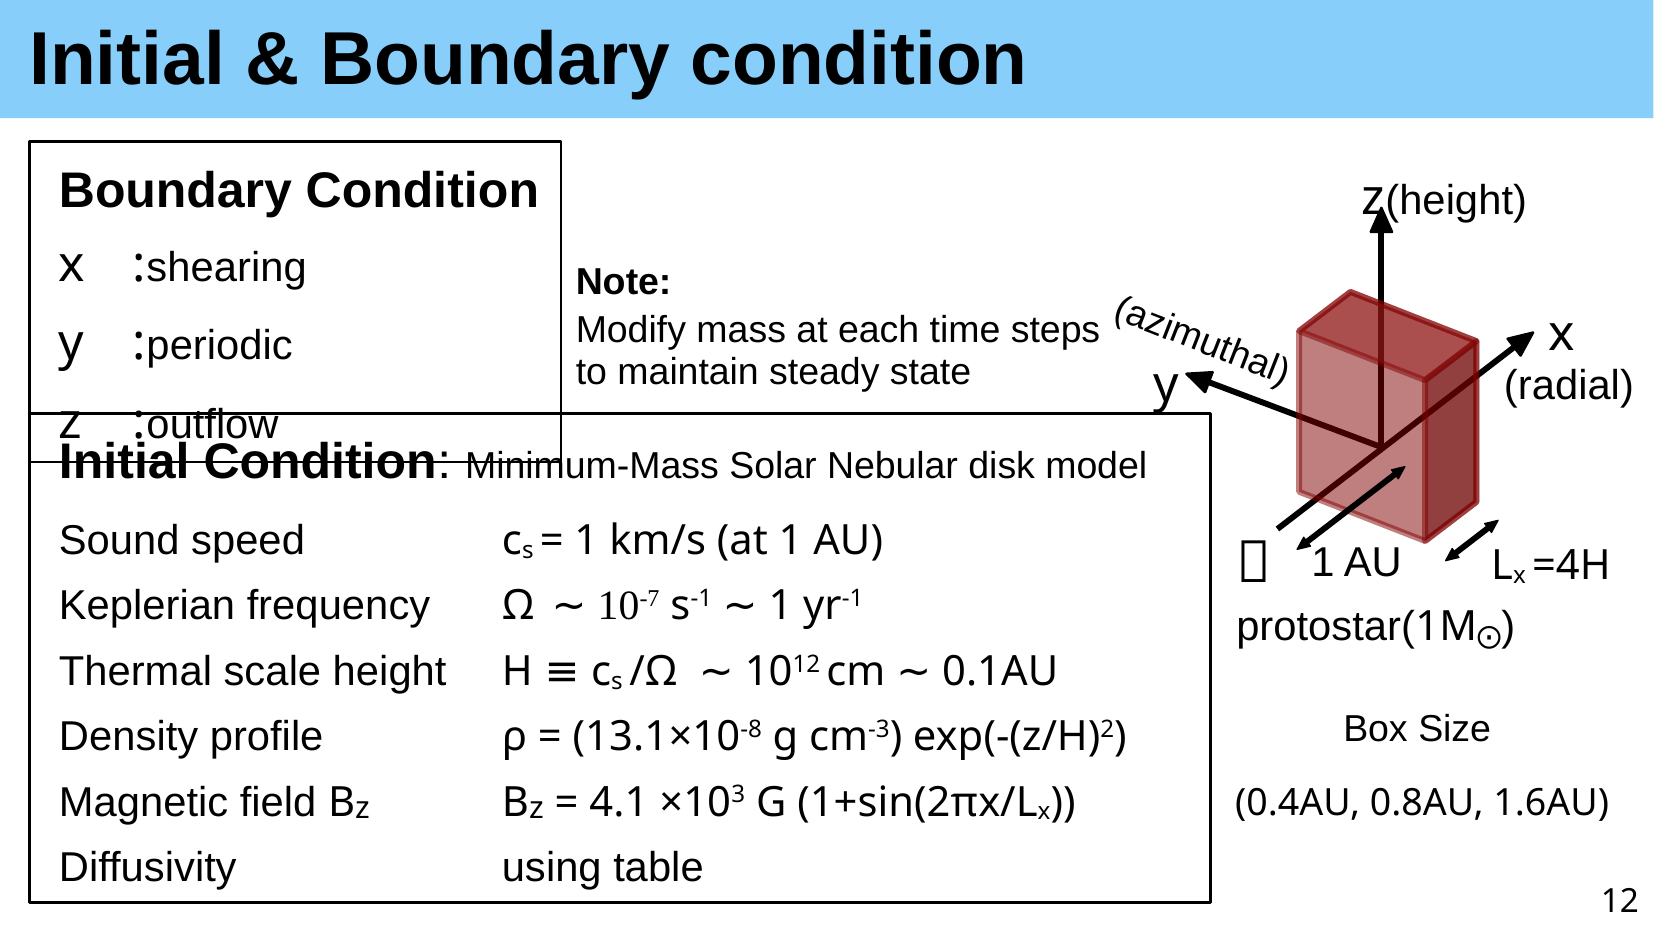

# Initial & Boundary condition
Boundary Condition
x	:shearing
y	:periodic
z 	:outflow
z(height)
Note:
x
y
Modify mass at each time steps
to maintain steady state
(azimuthal)
(radial)
Initial Condition: Minimum-Mass Solar Nebular disk model
Sound speed			cs = 1 km/s (at 1 AU)
Keplerian frequency	Ω ∼ 10-7 s-1 ∼ 1 yr-1
Thermal scale height	H ≡ cs /Ω ∼ 1012 cm ∼ 0.1AU
Density profile			ρ = (13.1×10-8 g cm-3) exp(-(z/H)2)
Magnetic field Bz		Bz = 4.1 ×103 G (1+sin(2πx/Lx))
Diffusivity				using table

Lx =4H
1 AU
protostar(1M⨀)
Box Size
 (0.4AU, 0.8AU, 1.6AU)